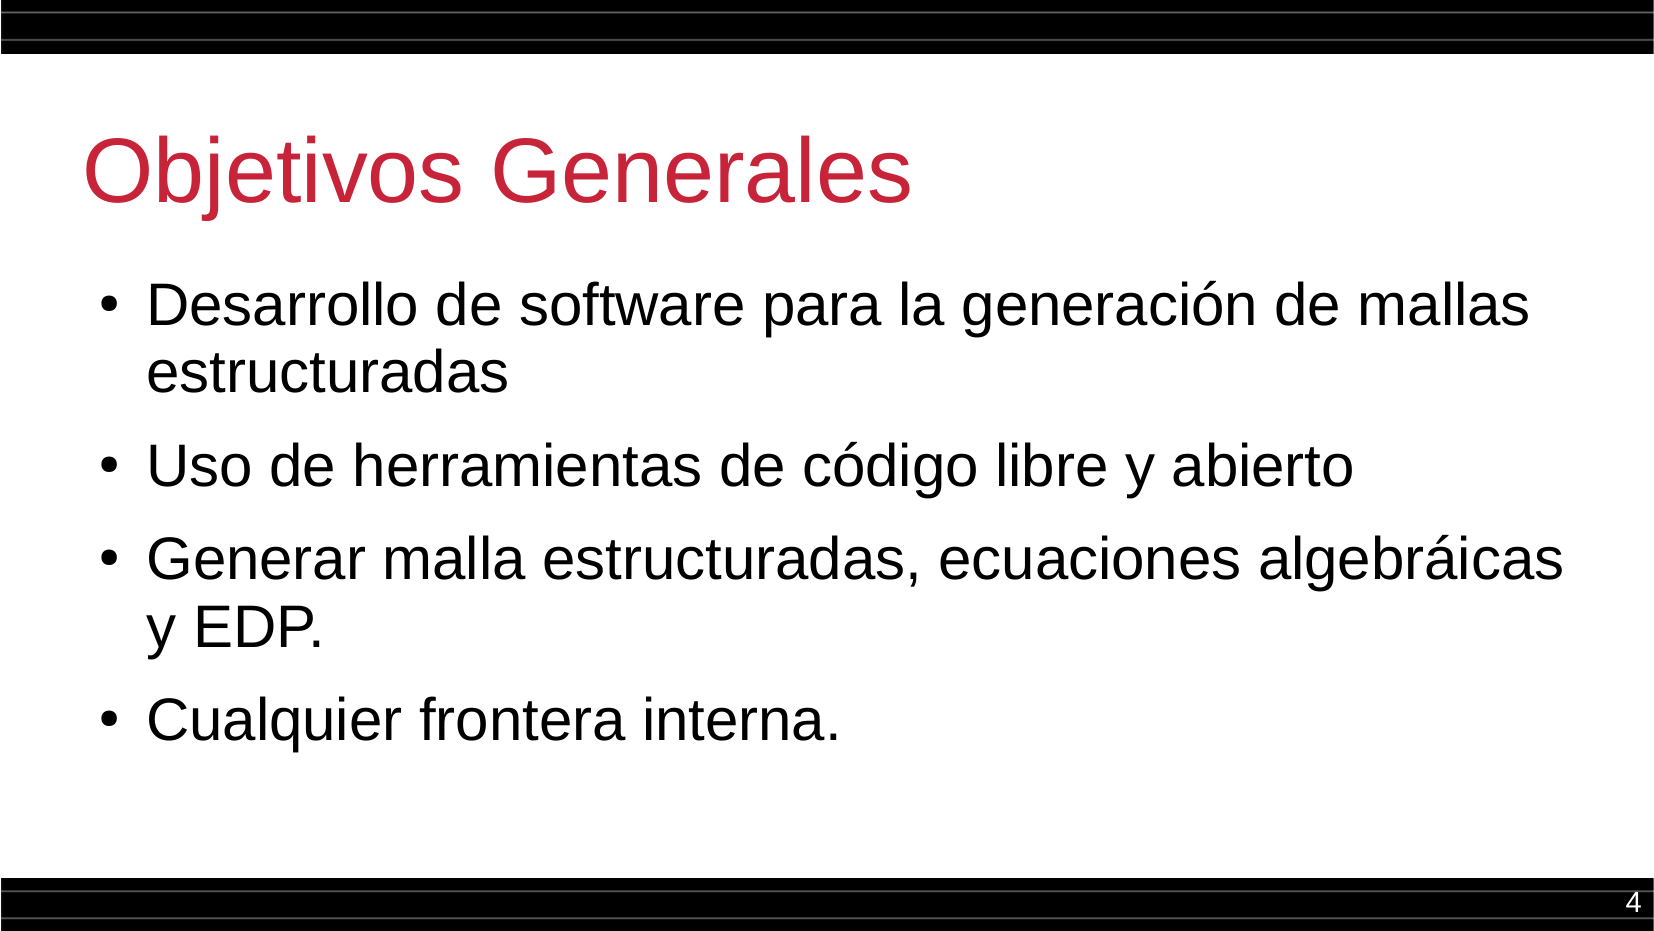

# Objetivos Generales
Desarrollo de software para la generación de mallas estructuradas
Uso de herramientas de código libre y abierto
Generar malla estructuradas, ecuaciones algebráicas y EDP.
Cualquier frontera interna.